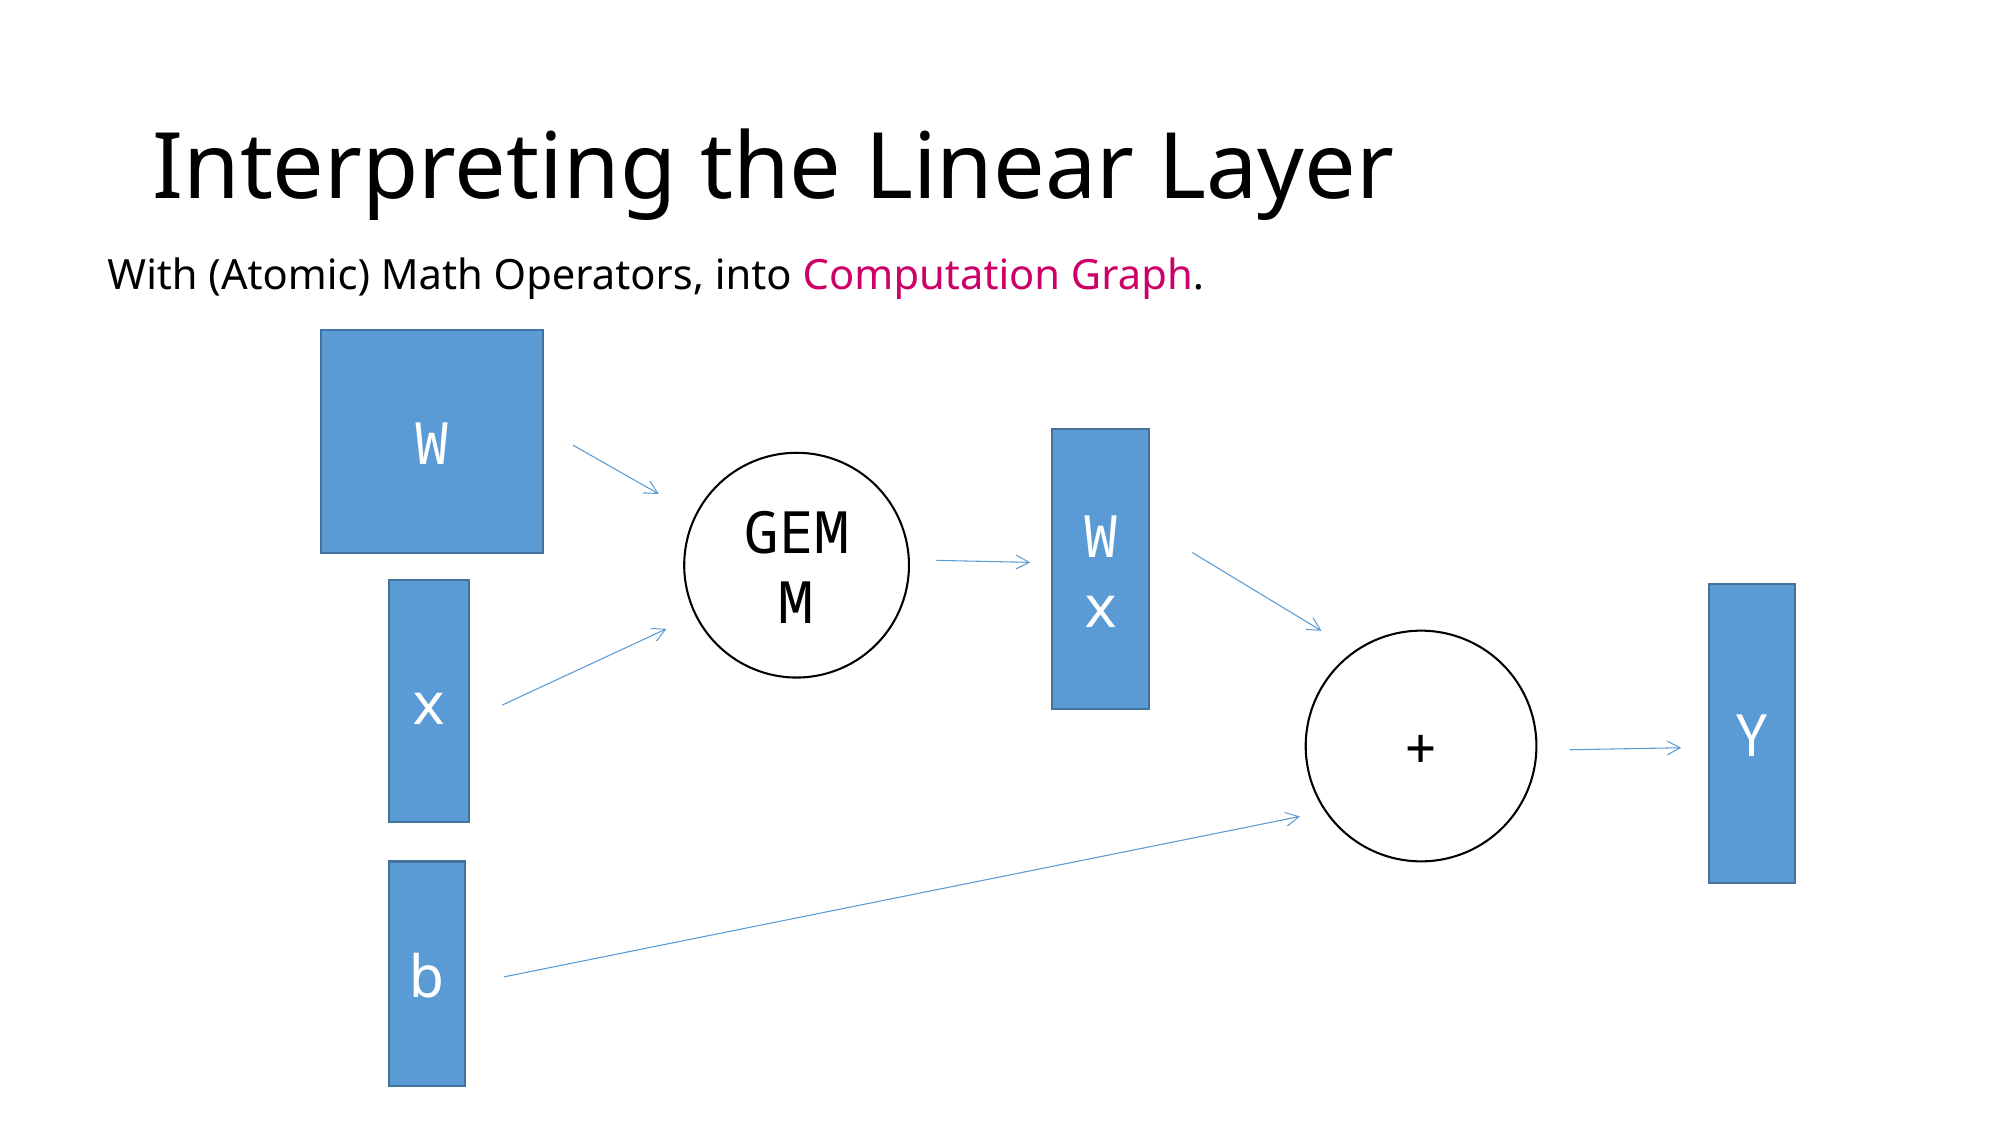

# Interpreting the Linear Layer
With (Atomic) Math Operators, into Computation Graph.
W
Wx
GEMM
x
Y
+
b